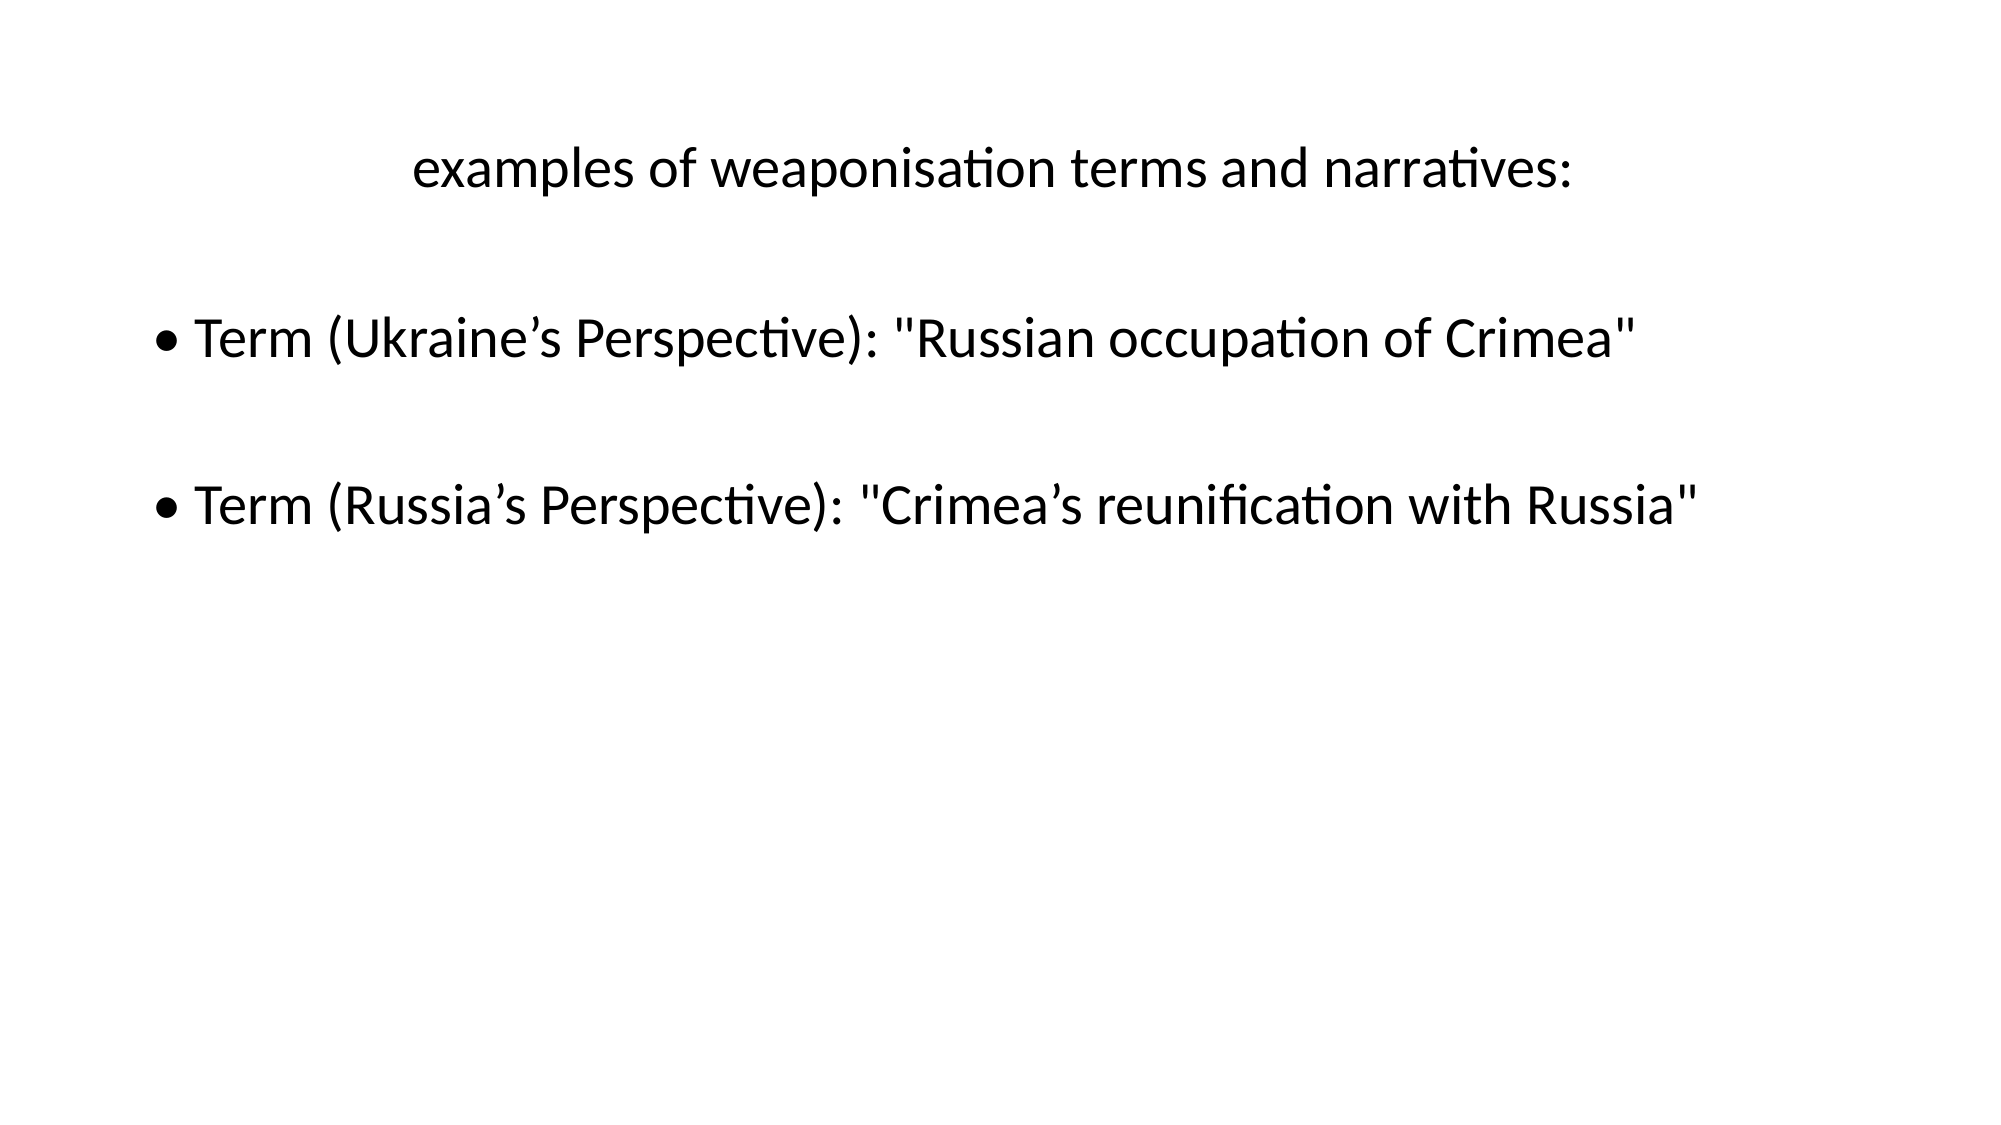

# examples of weaponisation terms and narratives:
• Term (Ukraine’s Perspective): "Russian occupation of Crimea"
• Term (Russia’s Perspective): "Crimea’s reunification with Russia"